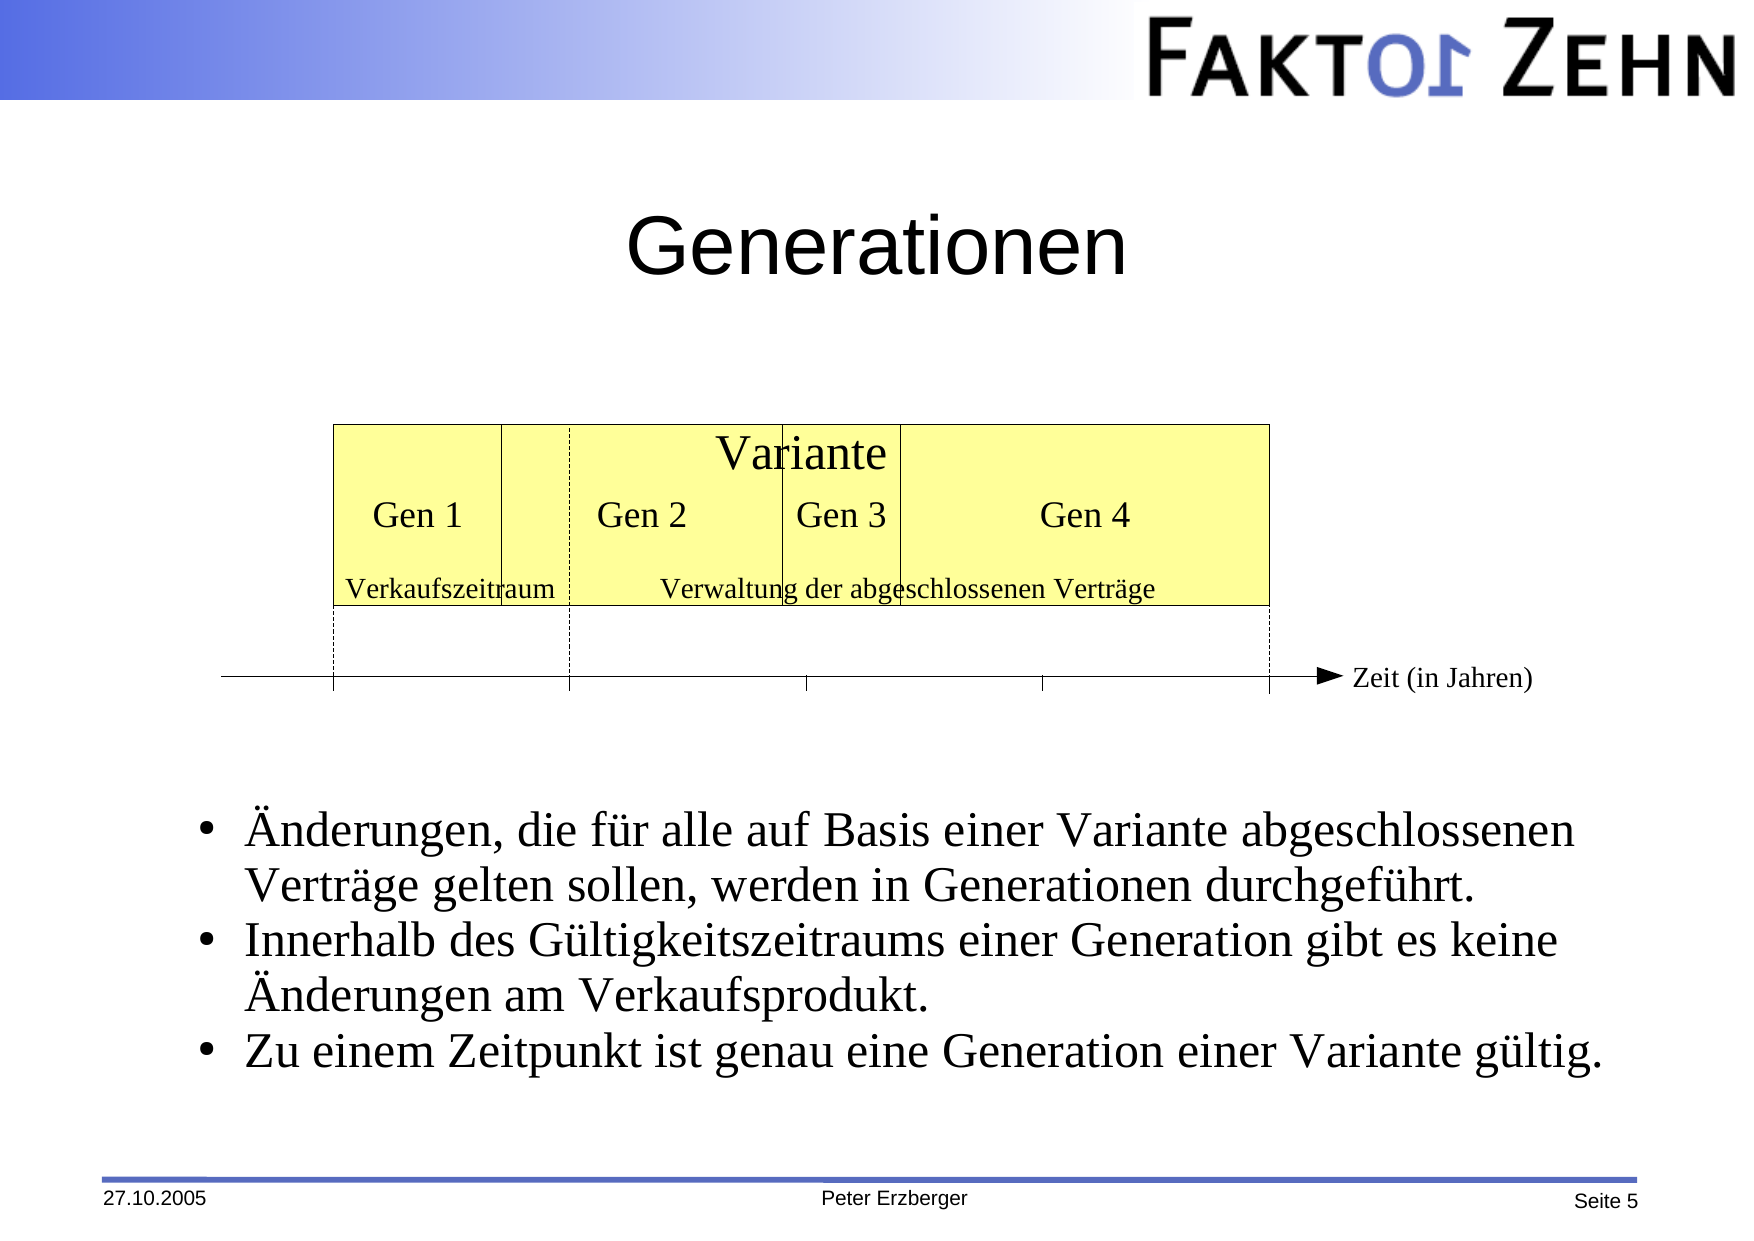

# Generationen
Gen 1
Variante
Stufe 2
Gen 2
Gen 3
Gen 4
Verkaufszeitraum
Verwaltung der abgeschlossenen Verträge
Zeit (in Jahren)
Änderungen, die für alle auf Basis einer Variante abgeschlossenen Verträge gelten sollen, werden in Generationen durchgeführt.
Innerhalb des Gültigkeitszeitraums einer Generation gibt es keine Änderungen am Verkaufsprodukt.
Zu einem Zeitpunkt ist genau eine Generation einer Variante gültig.